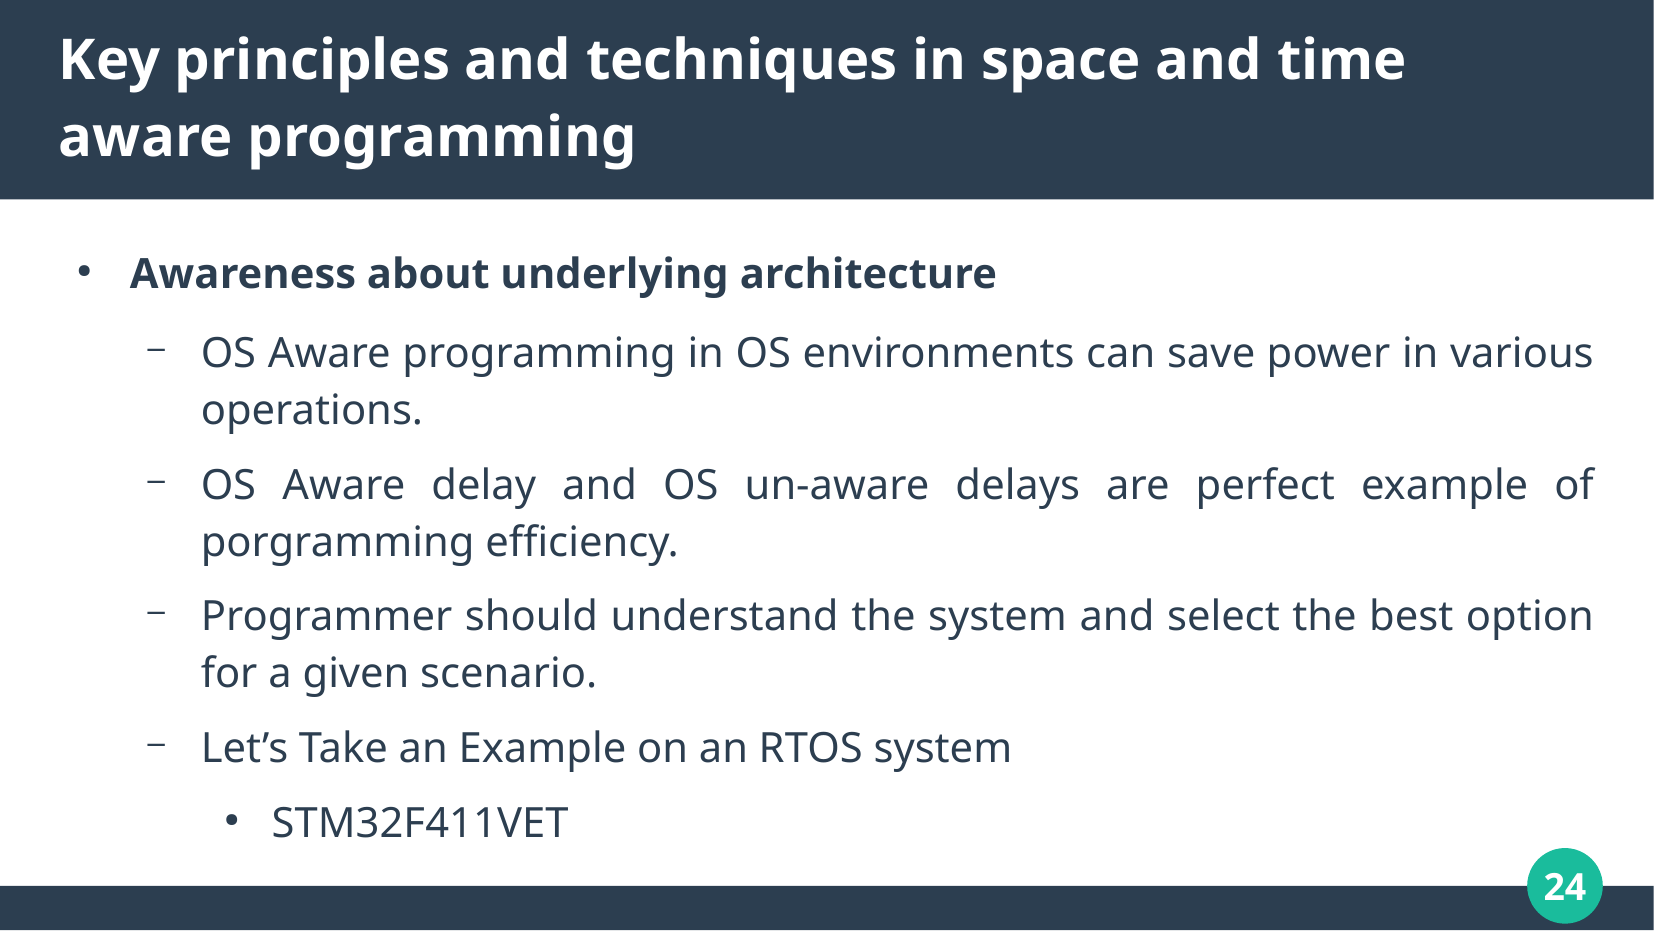

# Key principles and techniques in space and time aware programming
Awareness about underlying architecture
OS Aware programming in OS environments can save power in various operations.
OS Aware delay and OS un-aware delays are perfect example of porgramming efficiency.
Programmer should understand the system and select the best option for a given scenario.
Let’s Take an Example on an RTOS system
STM32F411VET